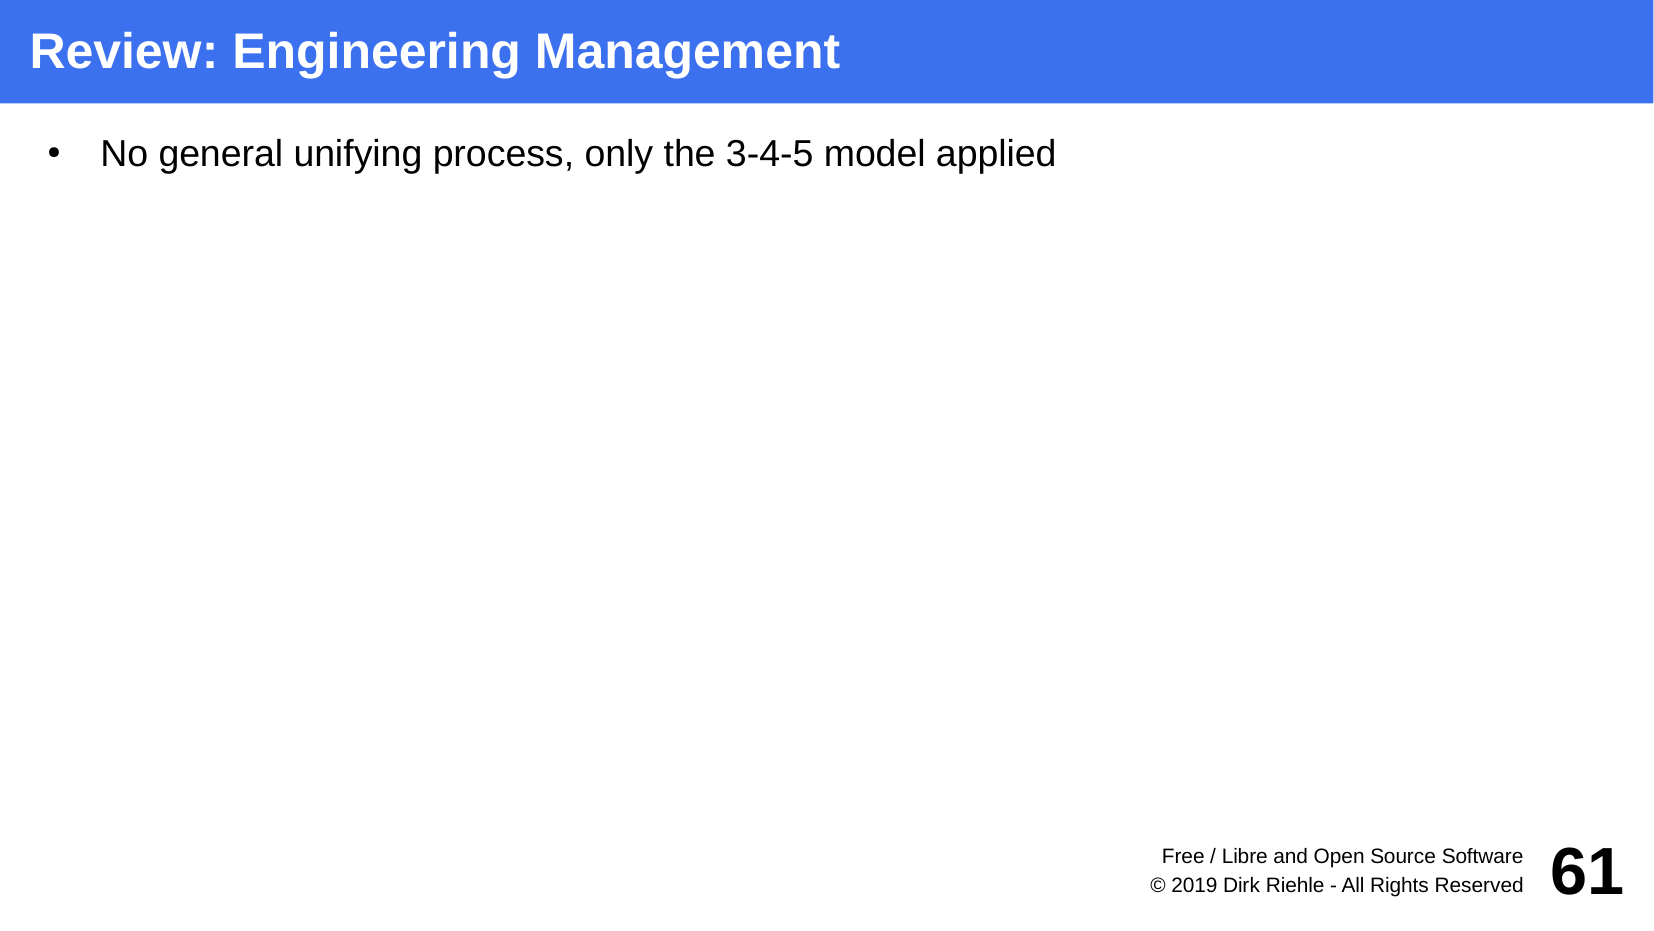

# Review: Engineering Management
No general unifying process, only the 3-4-5 model applied
Free / Libre and Open Source Software
61
© 2019 Dirk Riehle - All Rights Reserved